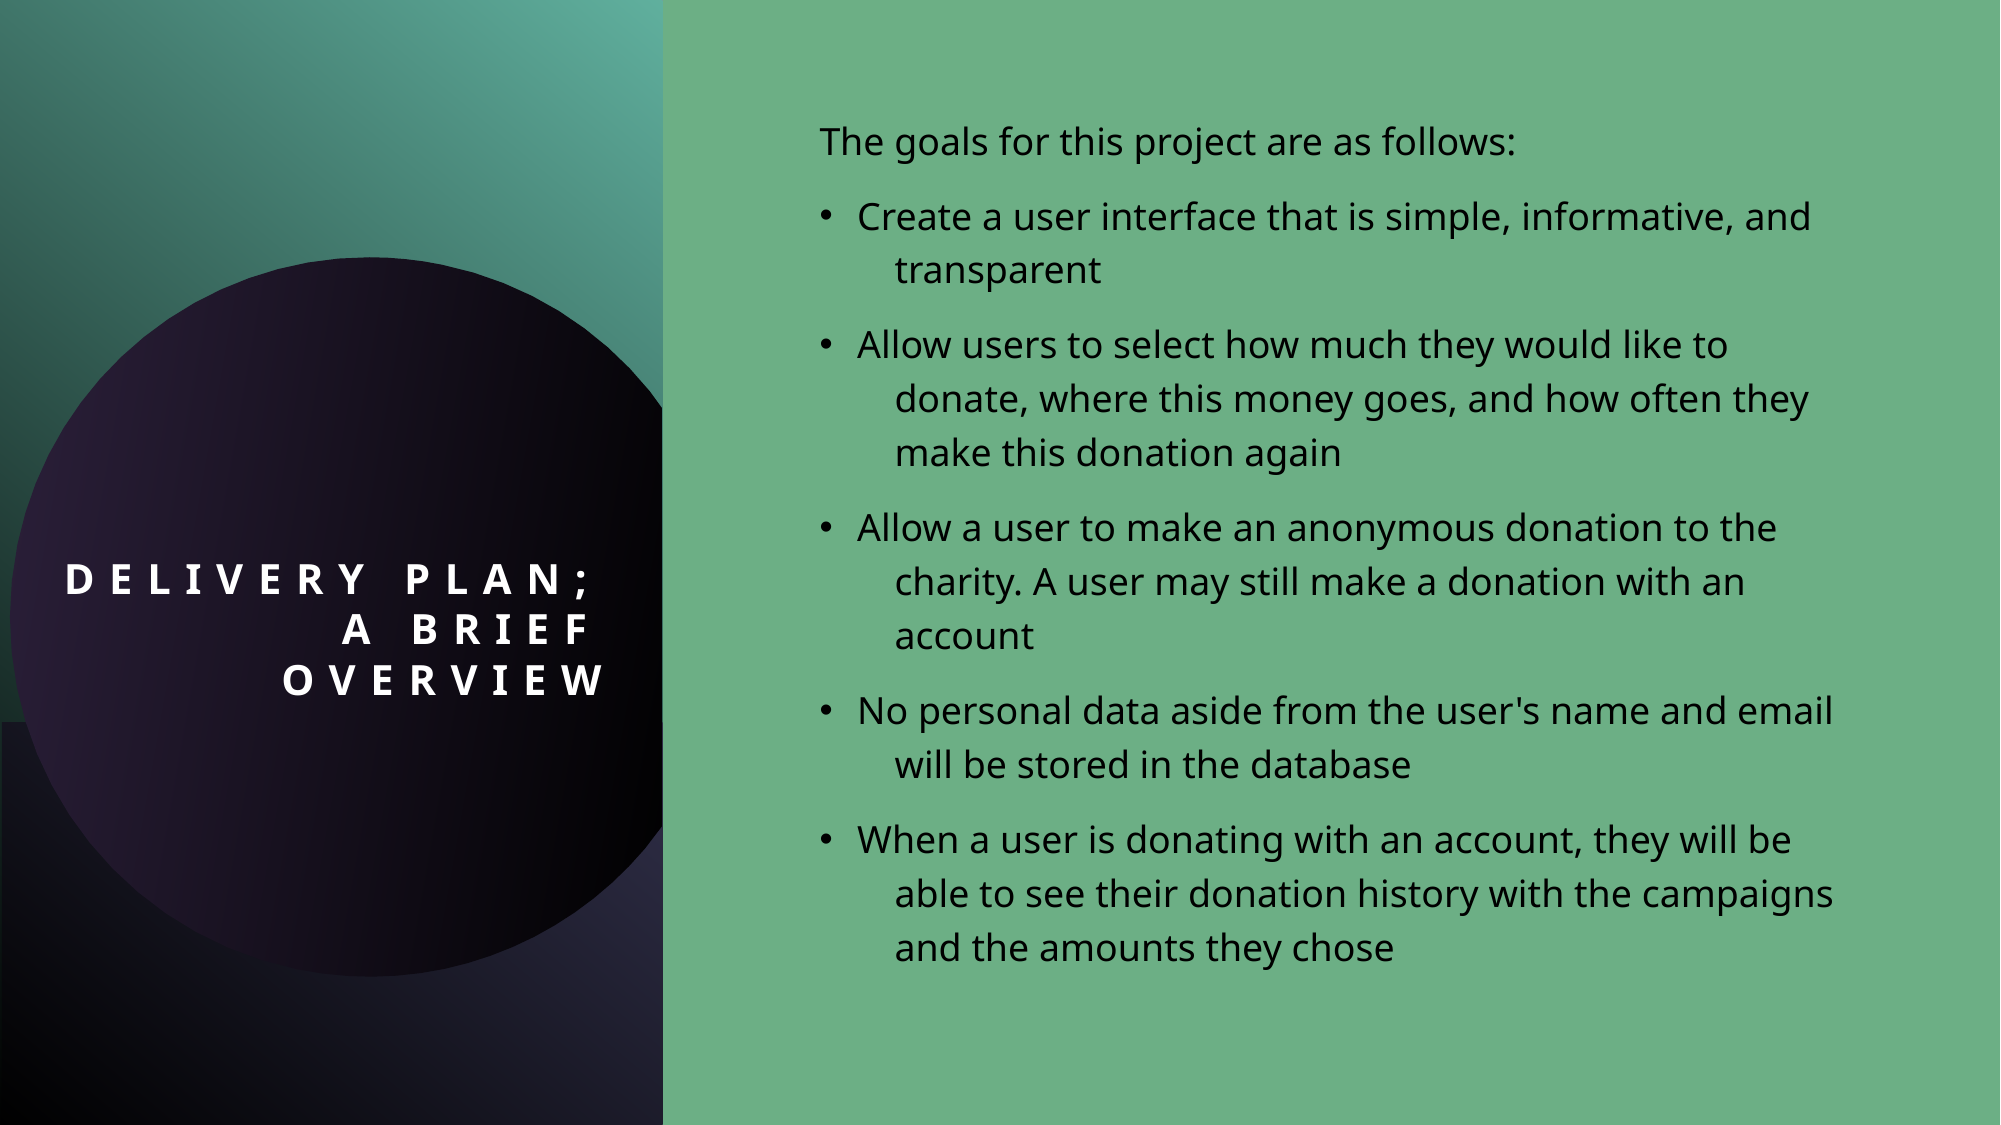

The goals for this project are as follows:
Create a user interface that is simple, informative, and transparent
Allow users to select how much they would like to donate, where this money goes, and how often they make this donation again
Allow a user to make an anonymous donation to the charity. A user may still make a donation with an account
No personal data aside from the user's name and email will be stored in the database
When a user is donating with an account, they will be able to see their donation history with the campaigns and the amounts they chose
# Delivery plan; A brief overview